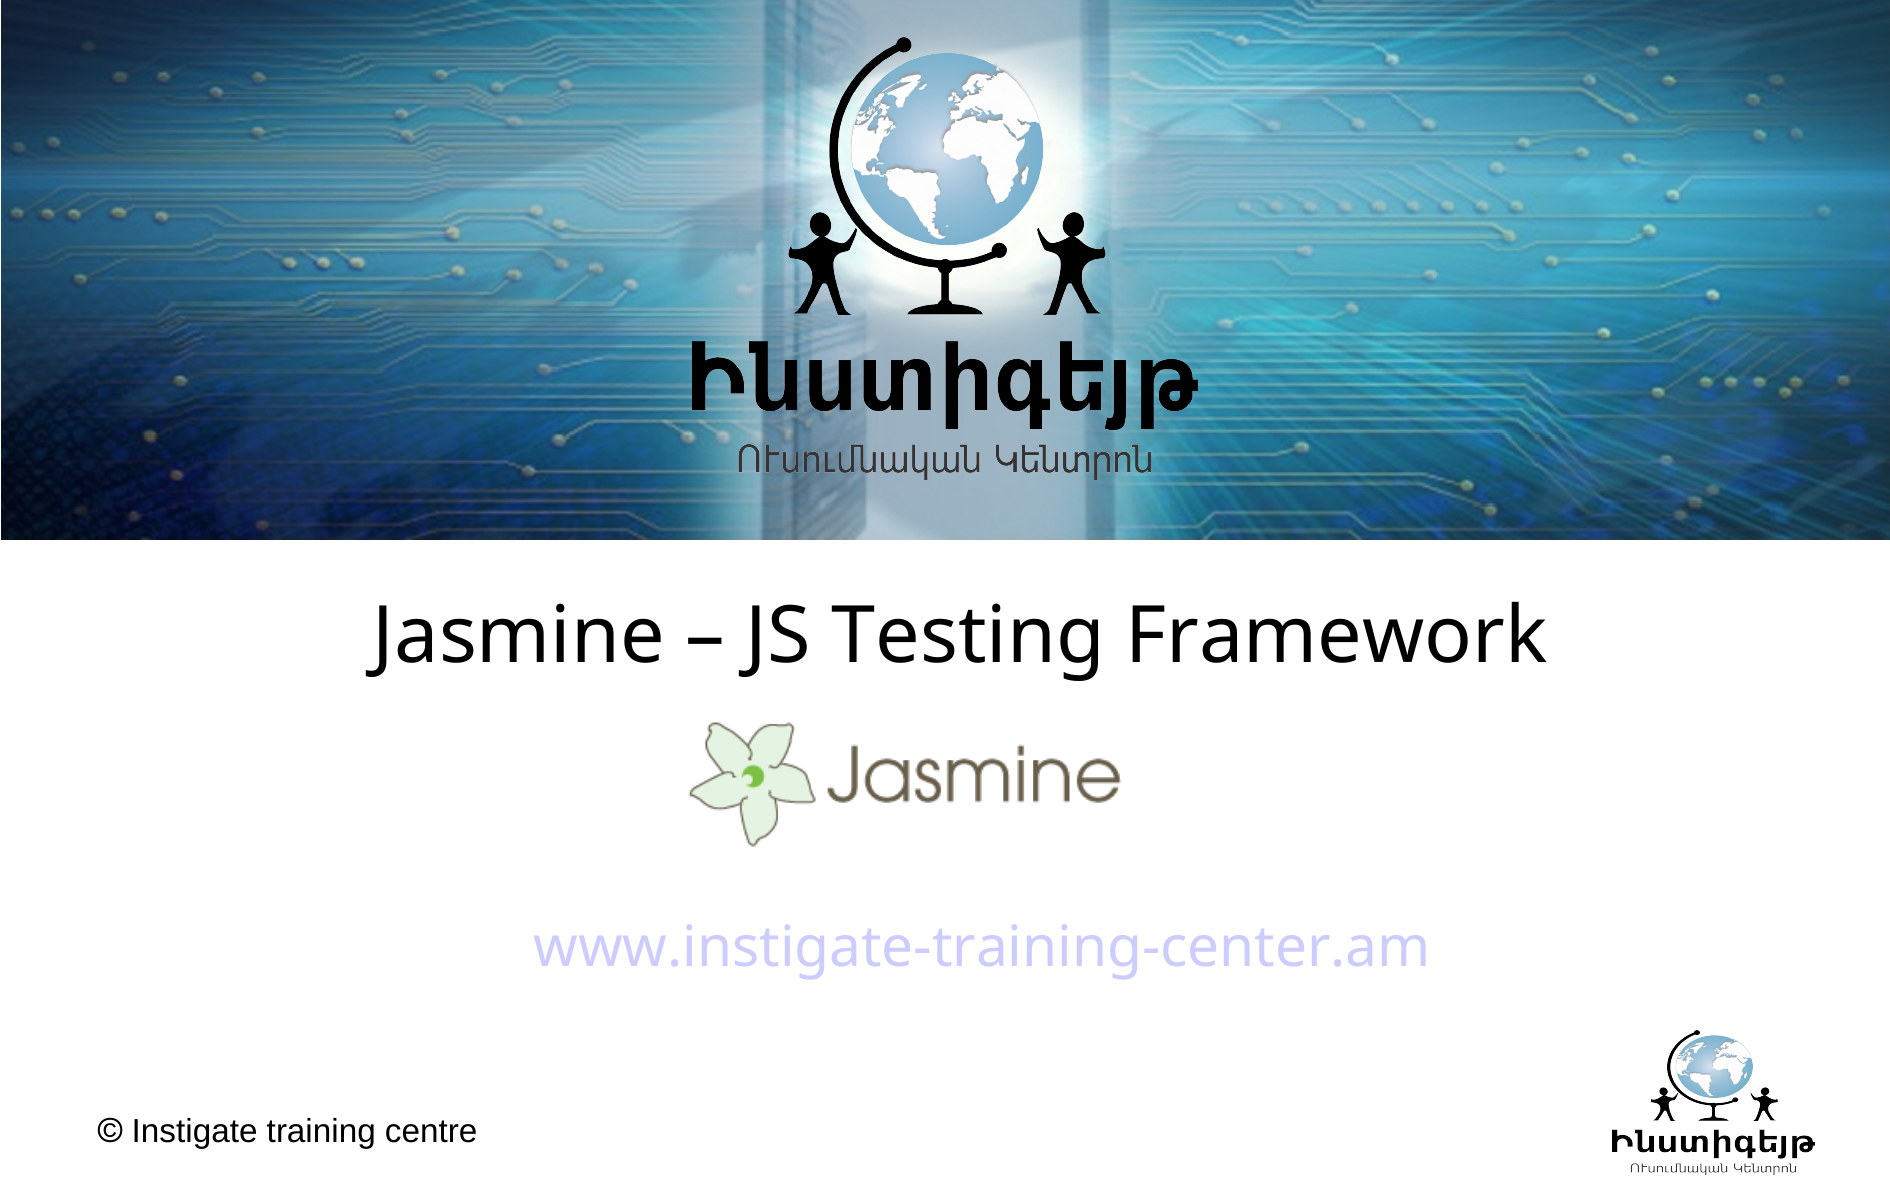

# Jasmine – JS Testing Framework
www.instigate-training-center.am